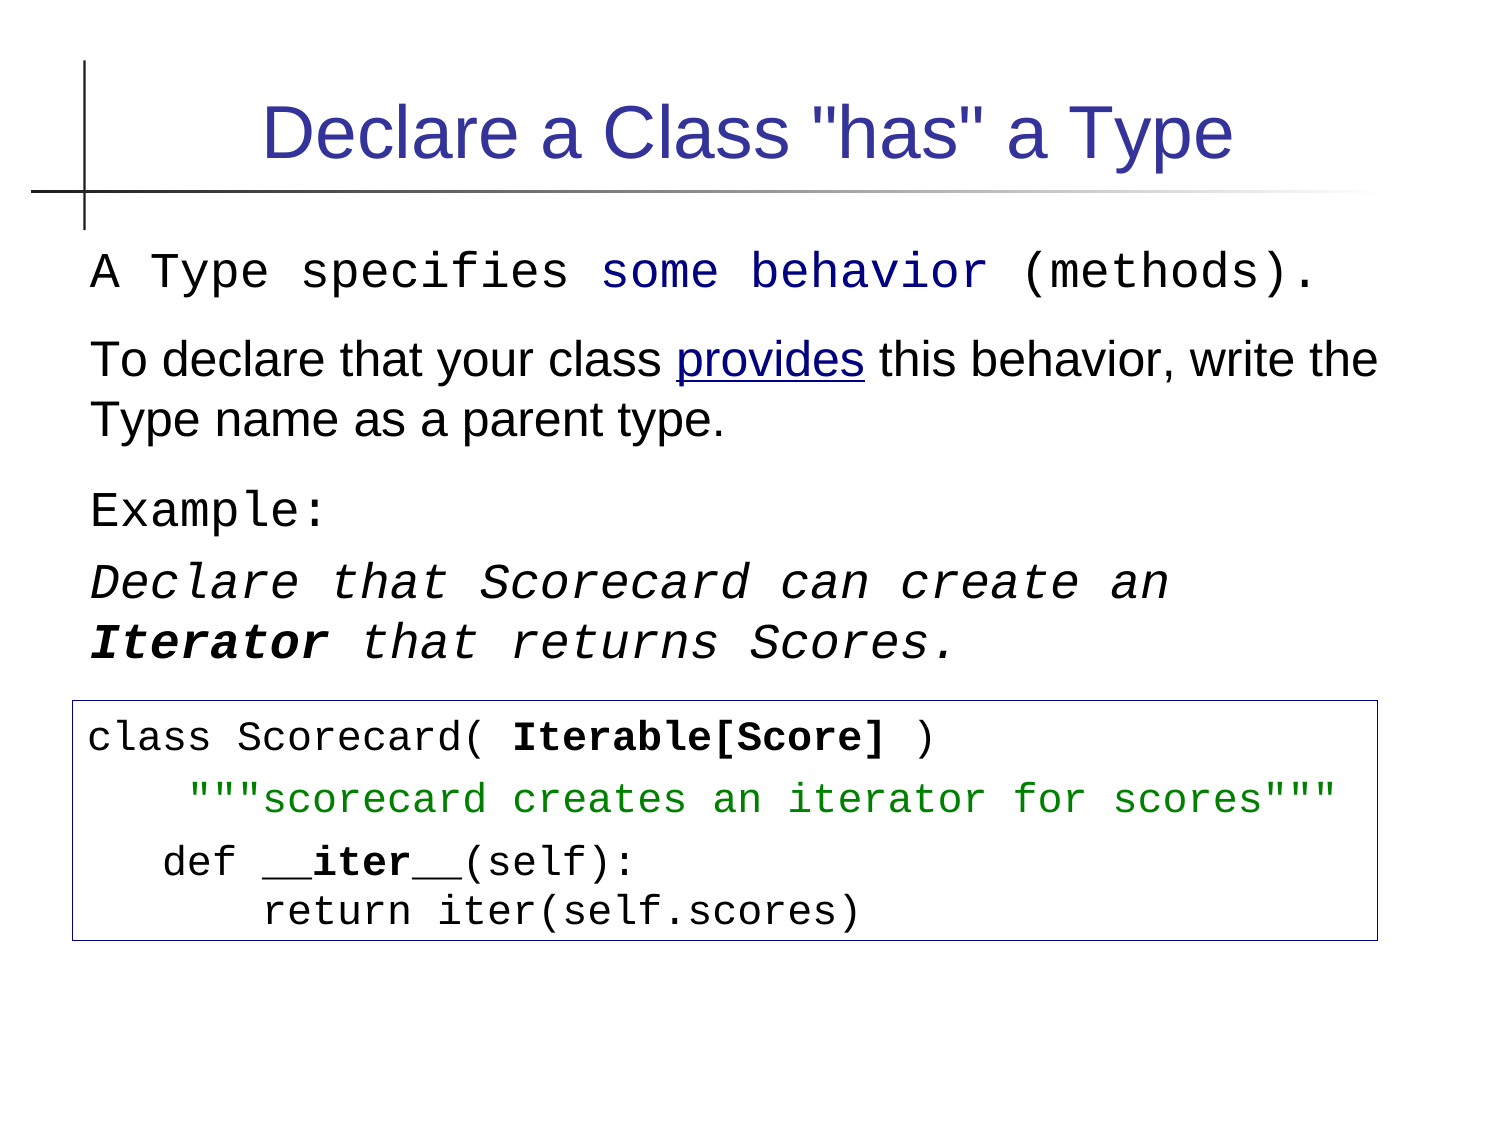

# Declare a Class "has" a Type
A Type specifies some behavior (methods).
To declare that your class provides this behavior, write the Type name as a parent type.
Example:
Declare that Scorecard can create an Iterator that returns Scores.
class Scorecard( Iterable[Score] )
 """scorecard creates an iterator for scores"""
 def __iter__(self):
 return iter(self.scores)